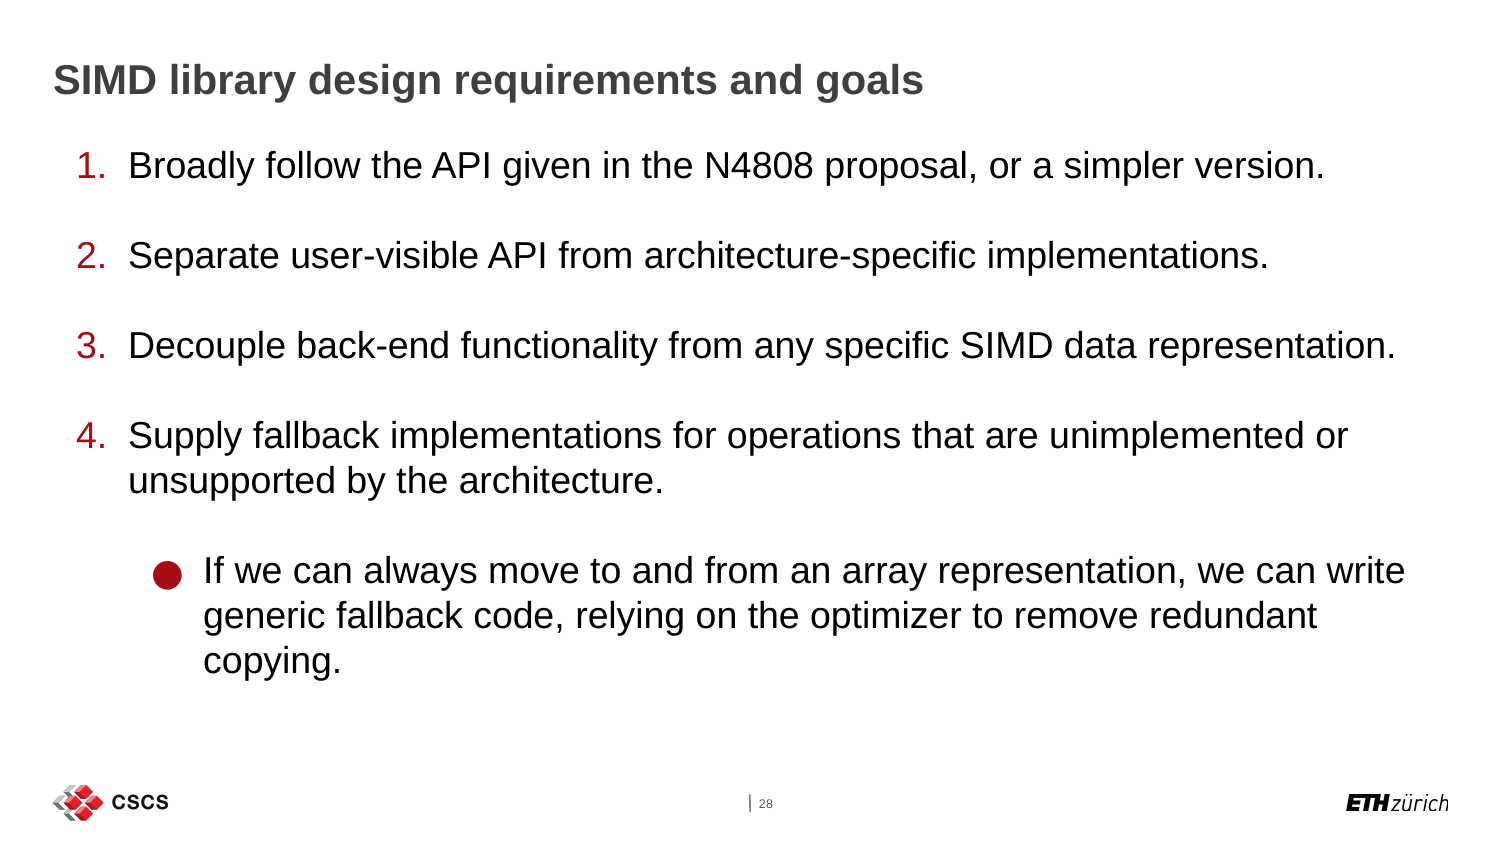

# SIMD library design requirements and goals
Broadly follow the API given in the N4808 proposal, or a simpler version.
Separate user-visible API from architecture-specific implementations.
Decouple back-end functionality from any specific SIMD data representation.
Supply fallback implementations for operations that are unimplemented or unsupported by the architecture.
If we can always move to and from an array representation, we can write generic fallback code, relying on the optimizer to remove redundant copying.